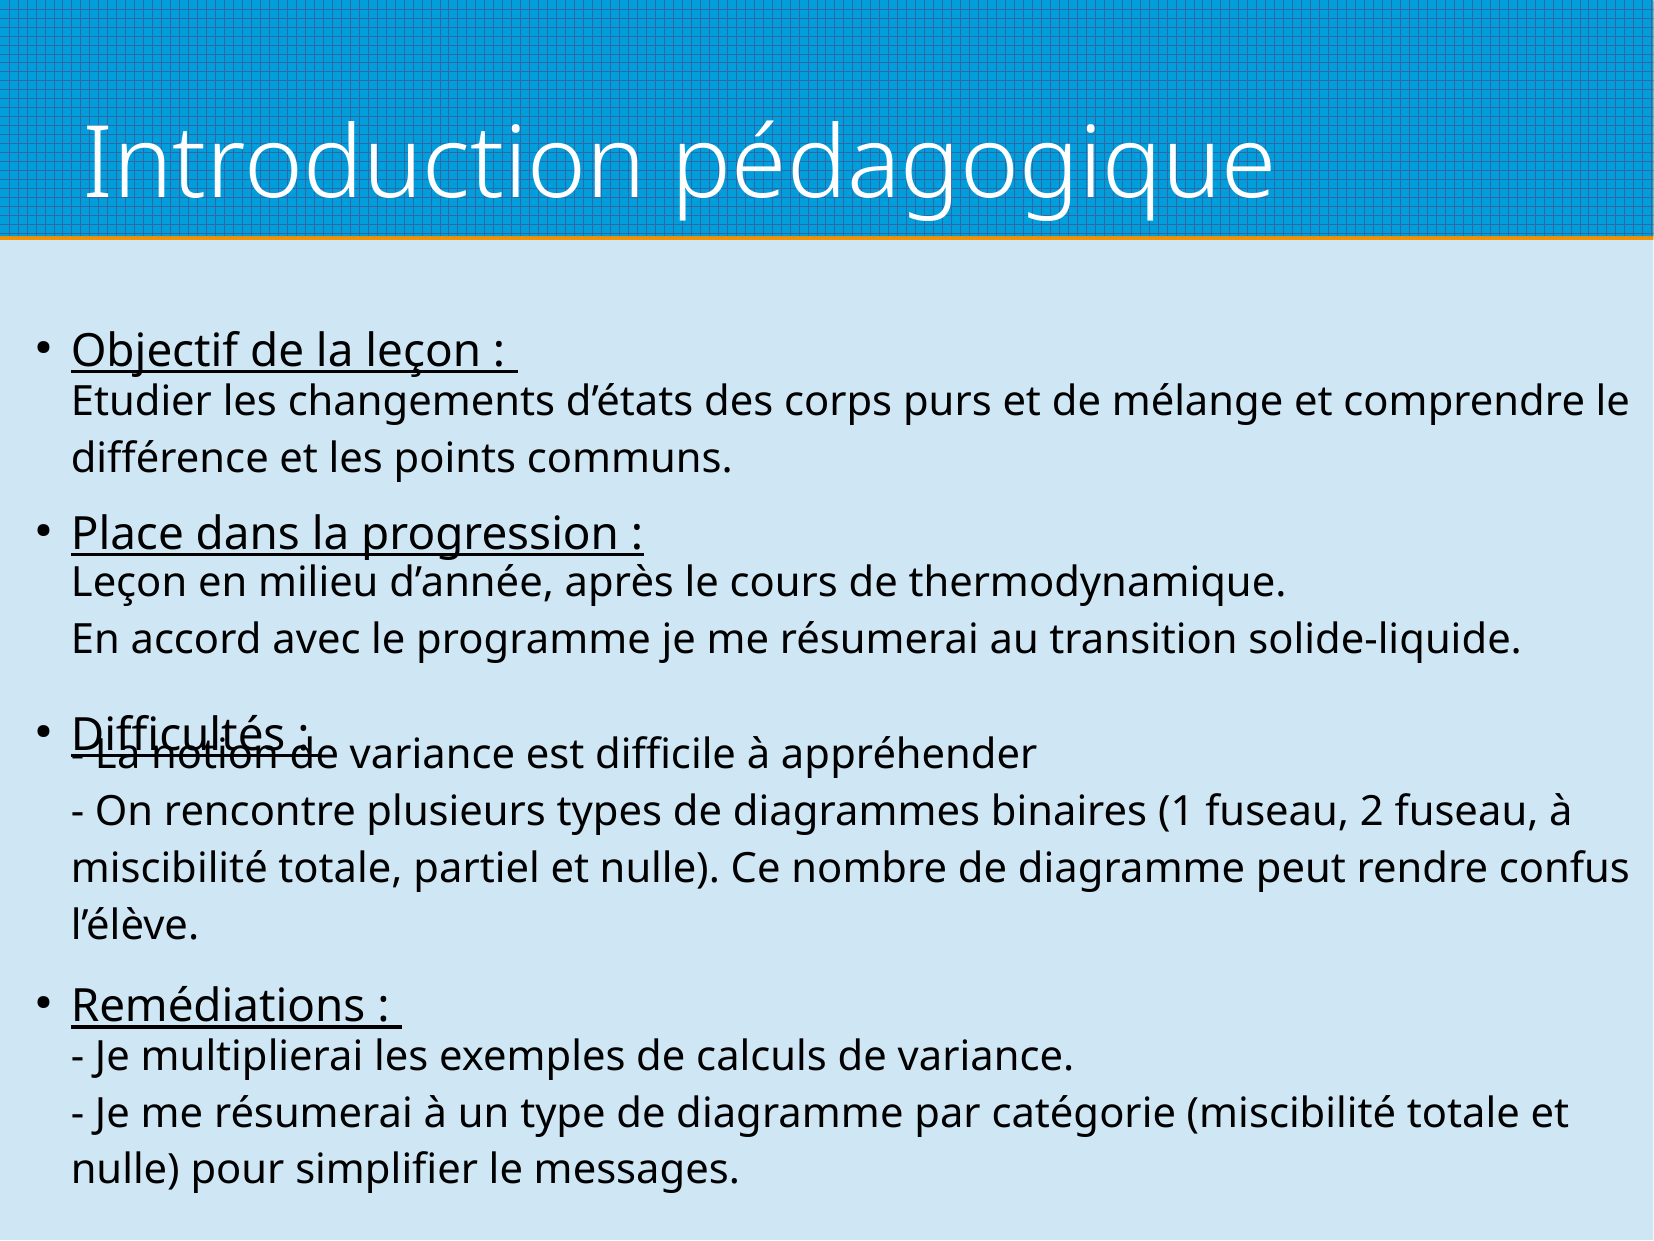

# Introduction pédagogique
Objectif de la leçon :
Etudier les changements d’états des corps purs et de mélange et comprendre le différence et les points communs.
Place dans la progression :
Leçon en milieu d’année, après le cours de thermodynamique.
En accord avec le programme je me résumerai au transition solide-liquide.
- La notion de variance est difficile à appréhender
- On rencontre plusieurs types de diagrammes binaires (1 fuseau, 2 fuseau, à miscibilité totale, partiel et nulle). Ce nombre de diagramme peut rendre confus l’élève.
Difficultés :
Remédiations :
- Je multiplierai les exemples de calculs de variance.
- Je me résumerai à un type de diagramme par catégorie (miscibilité totale et nulle) pour simplifier le messages.